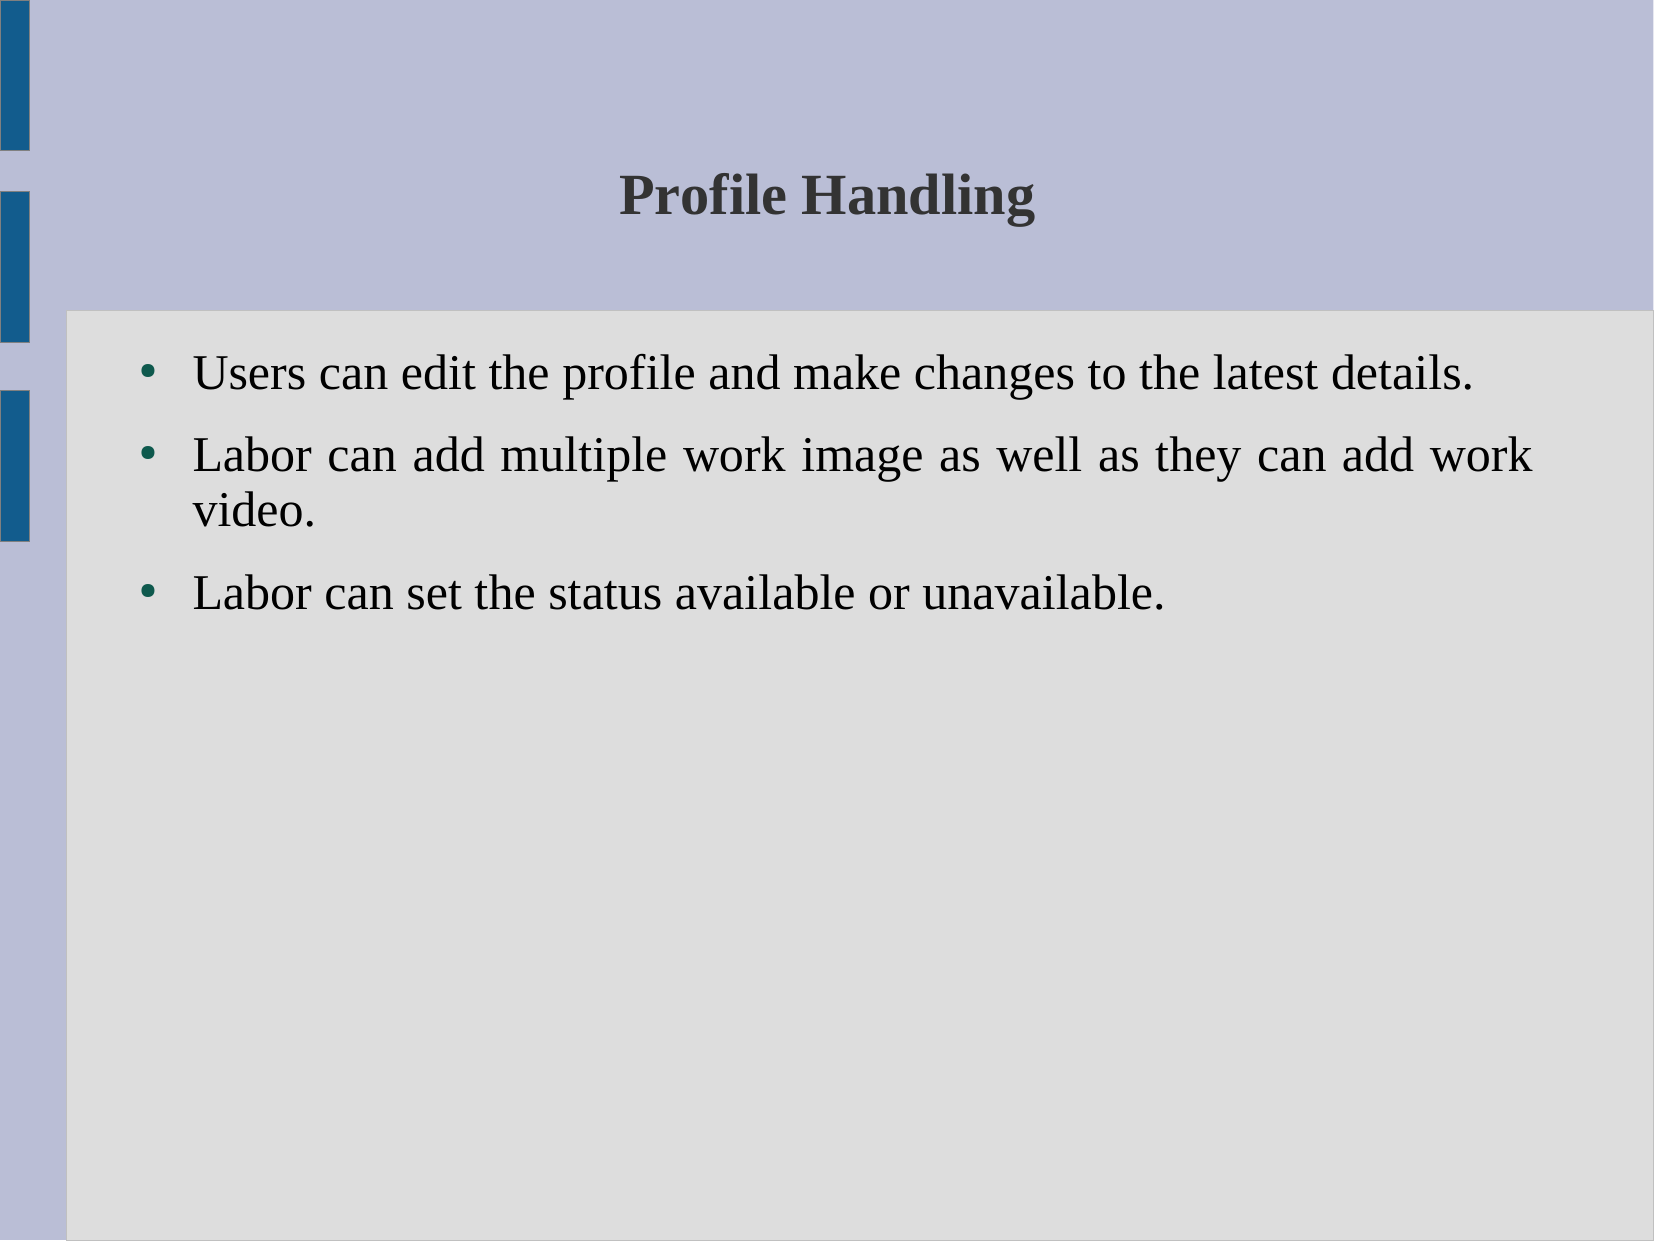

# Profile Handling
Users can edit the profile and make changes to the latest details.
Labor can add multiple work image as well as they can add work video.
Labor can set the status available or unavailable.